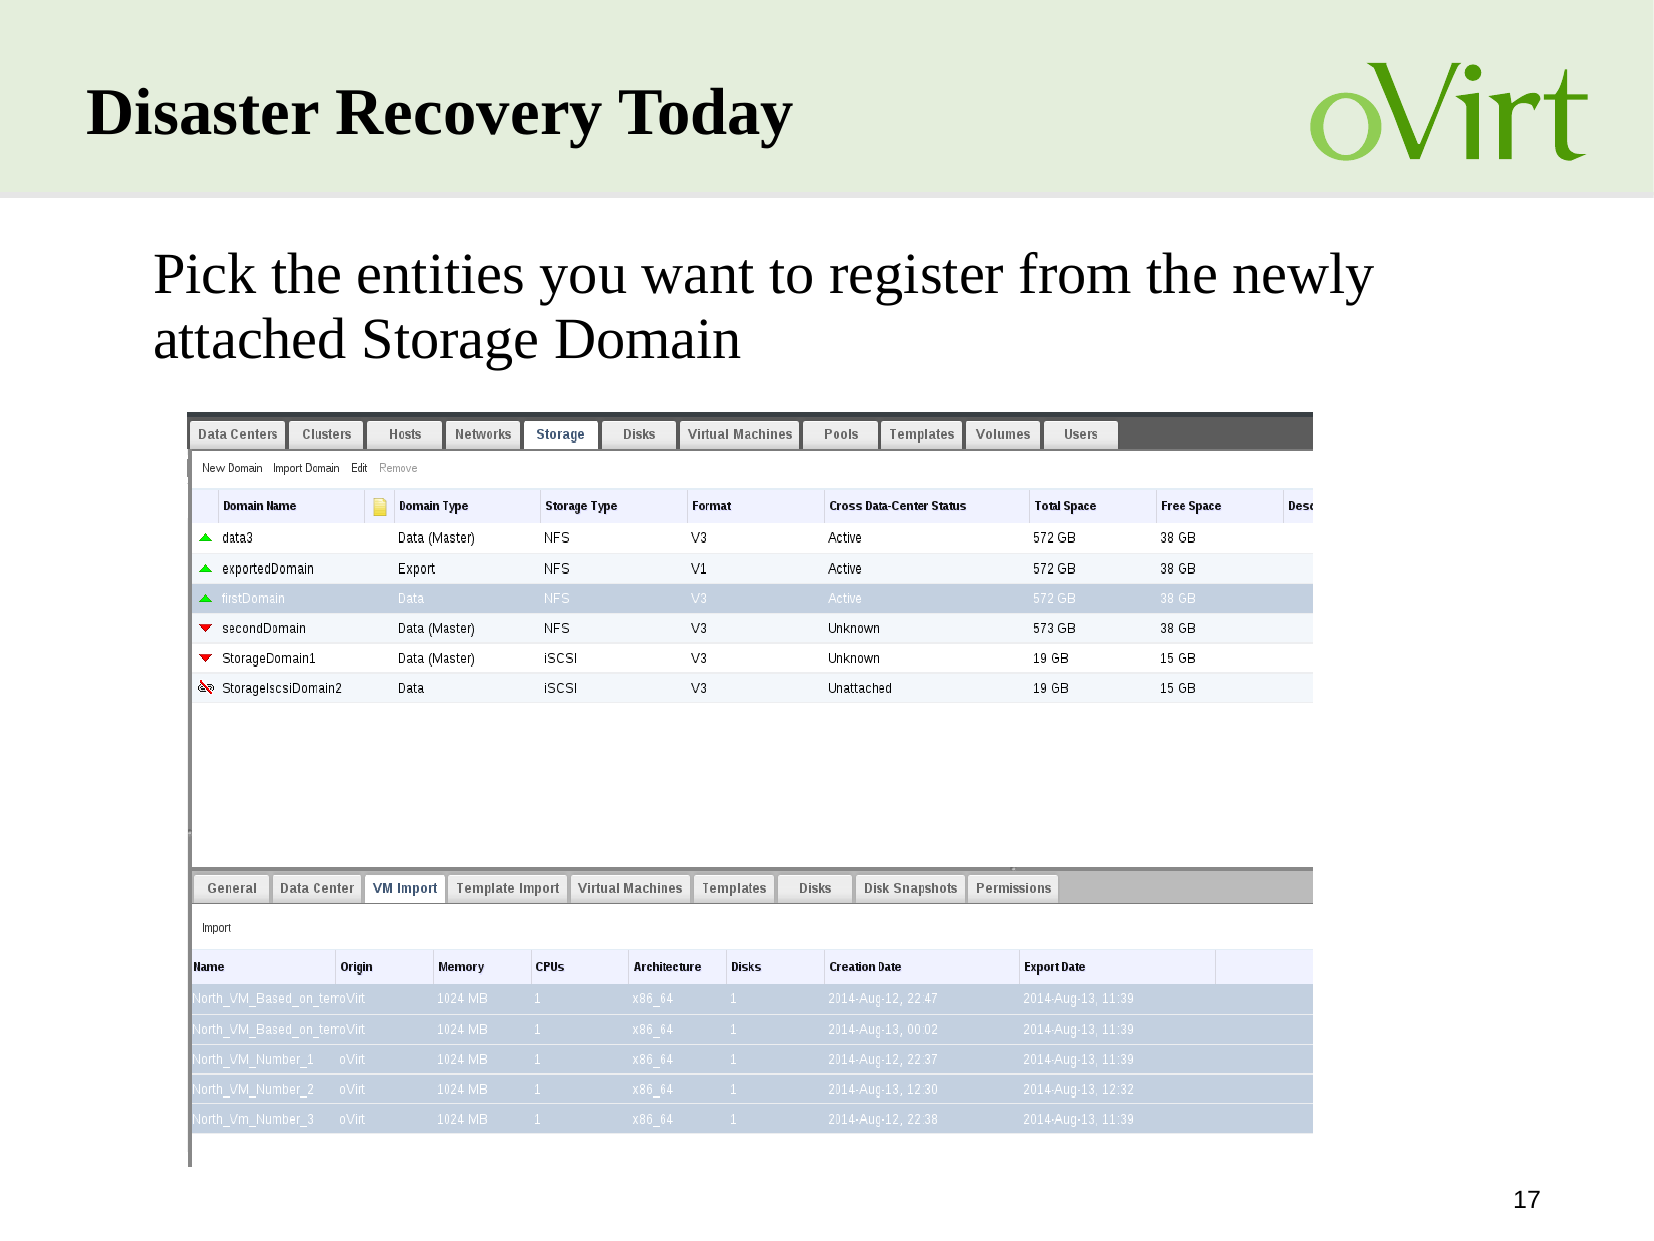

# Disaster Recovery Today
Pick the entities you want to register from the newly attached Storage Domain